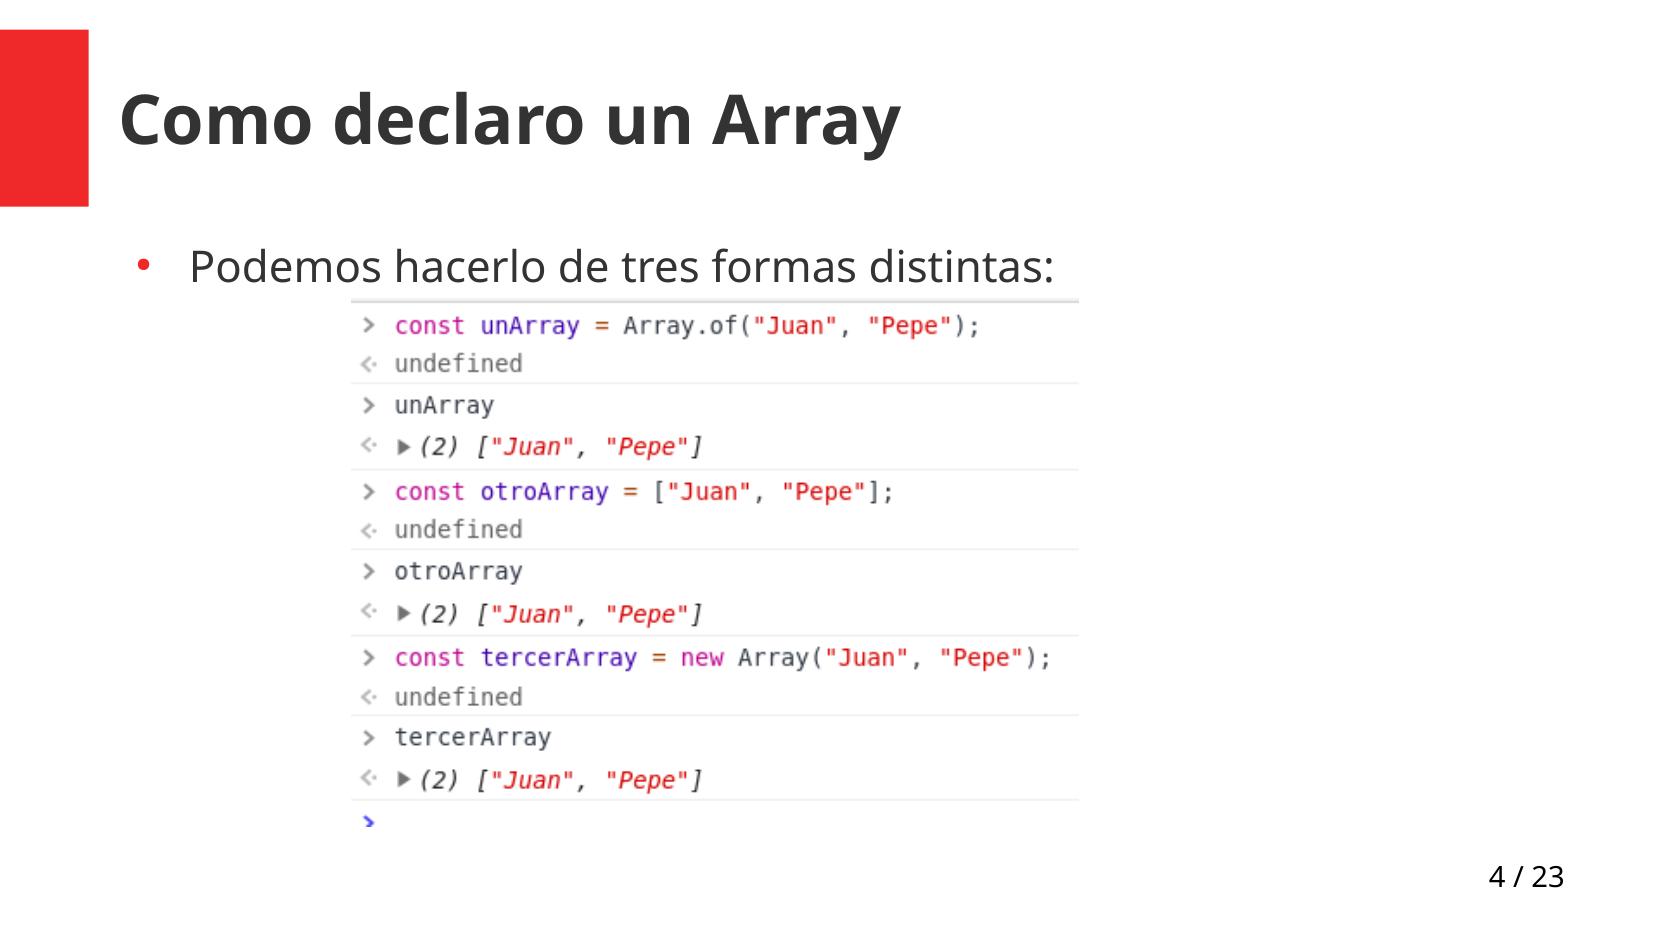

# Como declaro un Array
Podemos hacerlo de tres formas distintas:
4